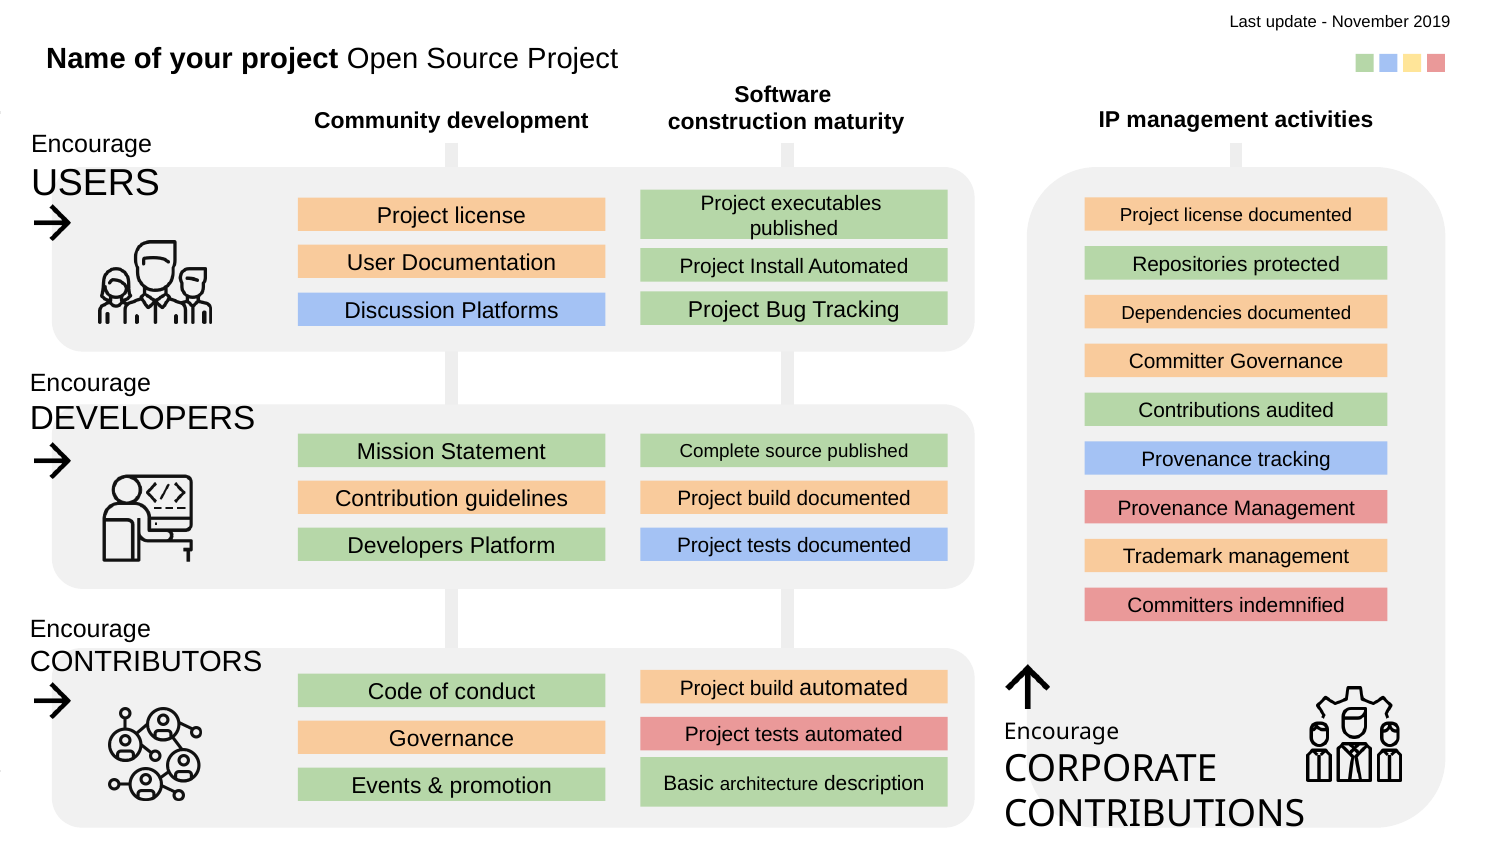

Last update - November 2019
# Name of your project Open Source Project
Software
construction maturity
IP management activities
Community development
Encourage
USERS
Project executables
published
Project license documented
Project license
User Documentation
Repositories protected
Project Install Automated
Project Bug Tracking
Discussion Platforms
Dependencies documented
Committer Governance
Encourage
DEVELOPERS
Contributions audited
Mission Statement
Complete source published
Provenance tracking
Contribution guidelines
Project build documented
Provenance Management
Developers Platform
Project tests documented
Trademark management
Committers indemnified
Encourage
CONTRIBUTORS
Project build automated
Code of conduct
Encourage
CORPORATE CONTRIBUTIONS
Project tests automated
Governance
Basic architecture description
Events & promotion